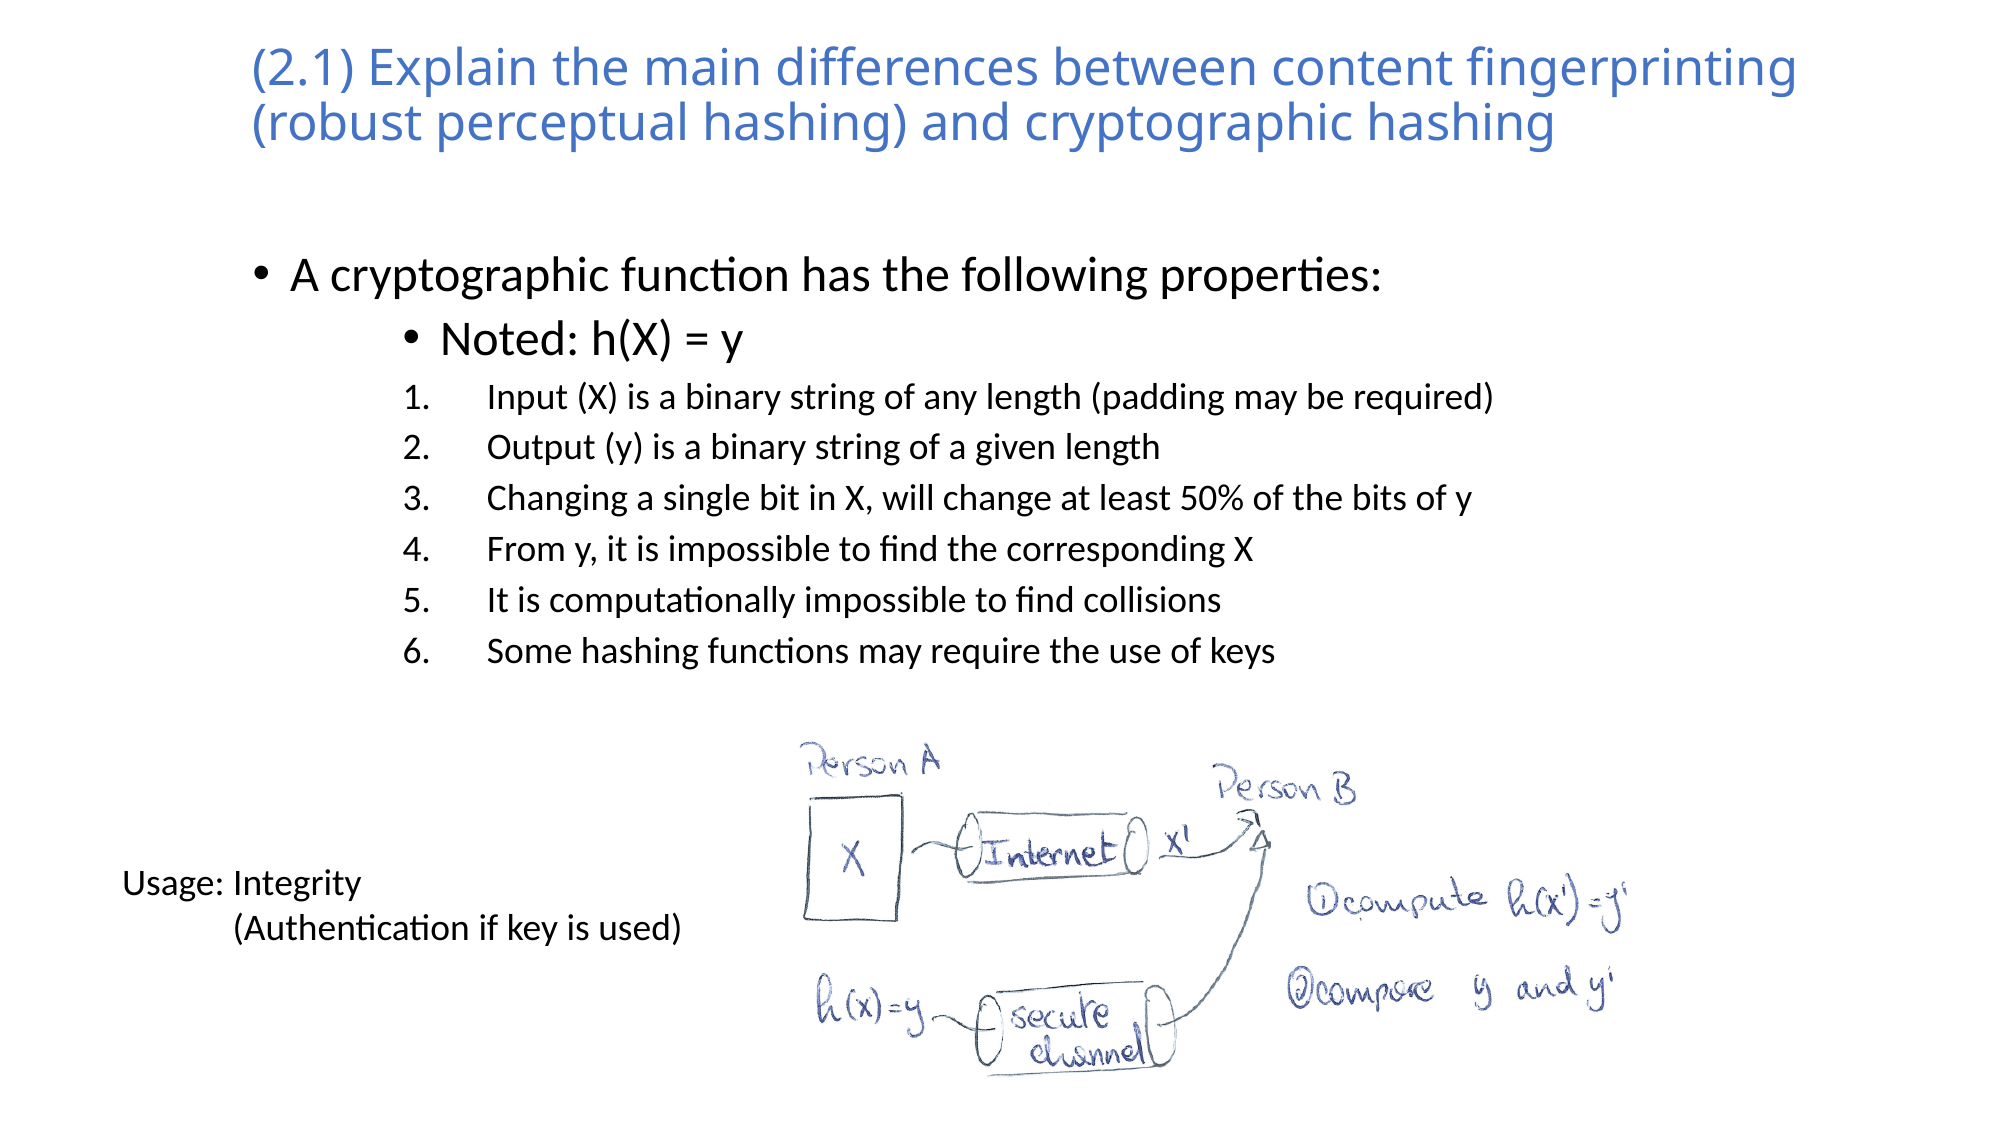

# (2.1) Explain the main differences between content fingerprinting (robust perceptual hashing) and cryptographic hashing
A cryptographic function has the following properties:
Noted: h(X) = y
Input (X) is a binary string of any length (padding may be required)
Output (y) is a binary string of a given length
Changing a single bit in X, will change at least 50% of the bits of y
From y, it is impossible to find the corresponding X
It is computationally impossible to find collisions
Some hashing functions may require the use of keys
Usage: Integrity
 (Authentication if key is used)